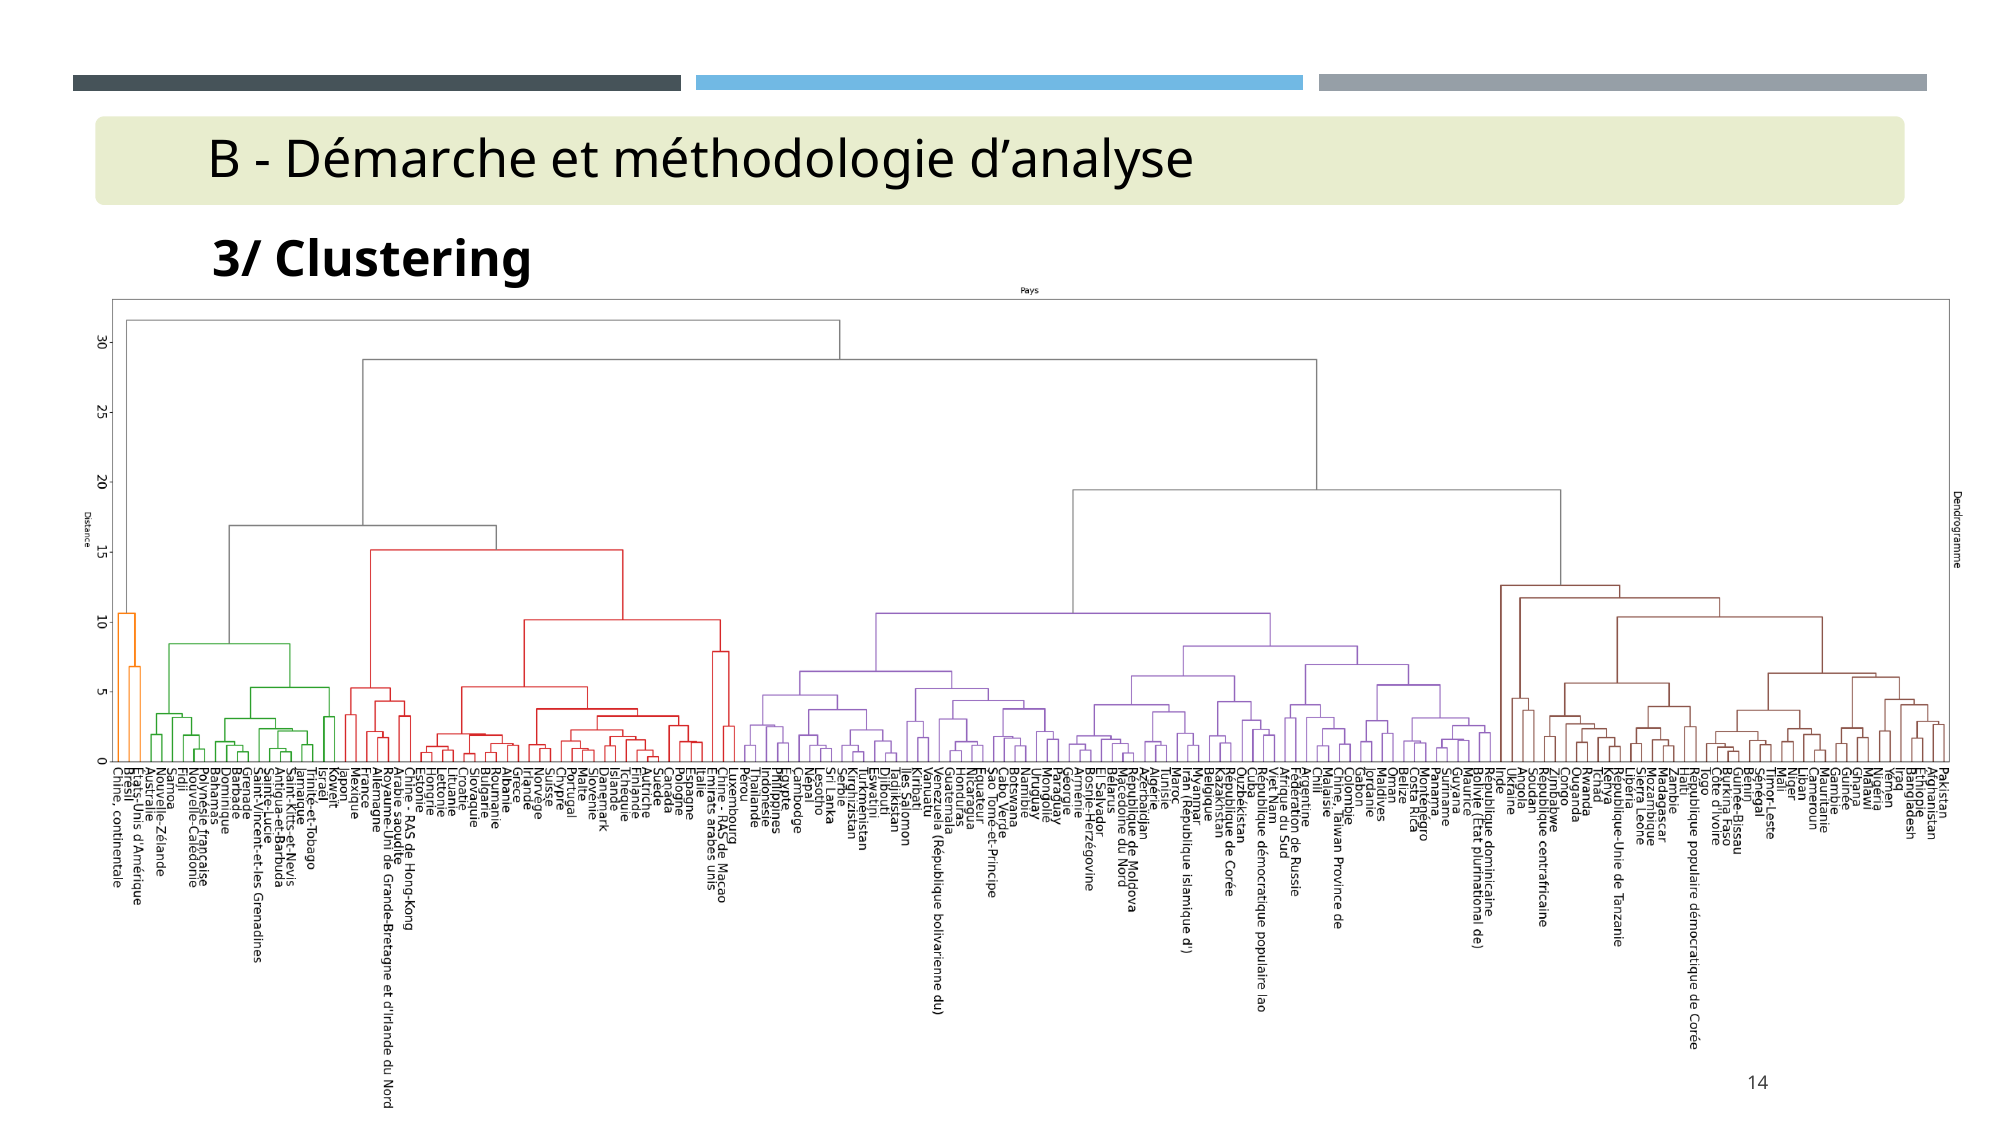

B - Démarche et méthodologie d’analyse
3/ Clustering